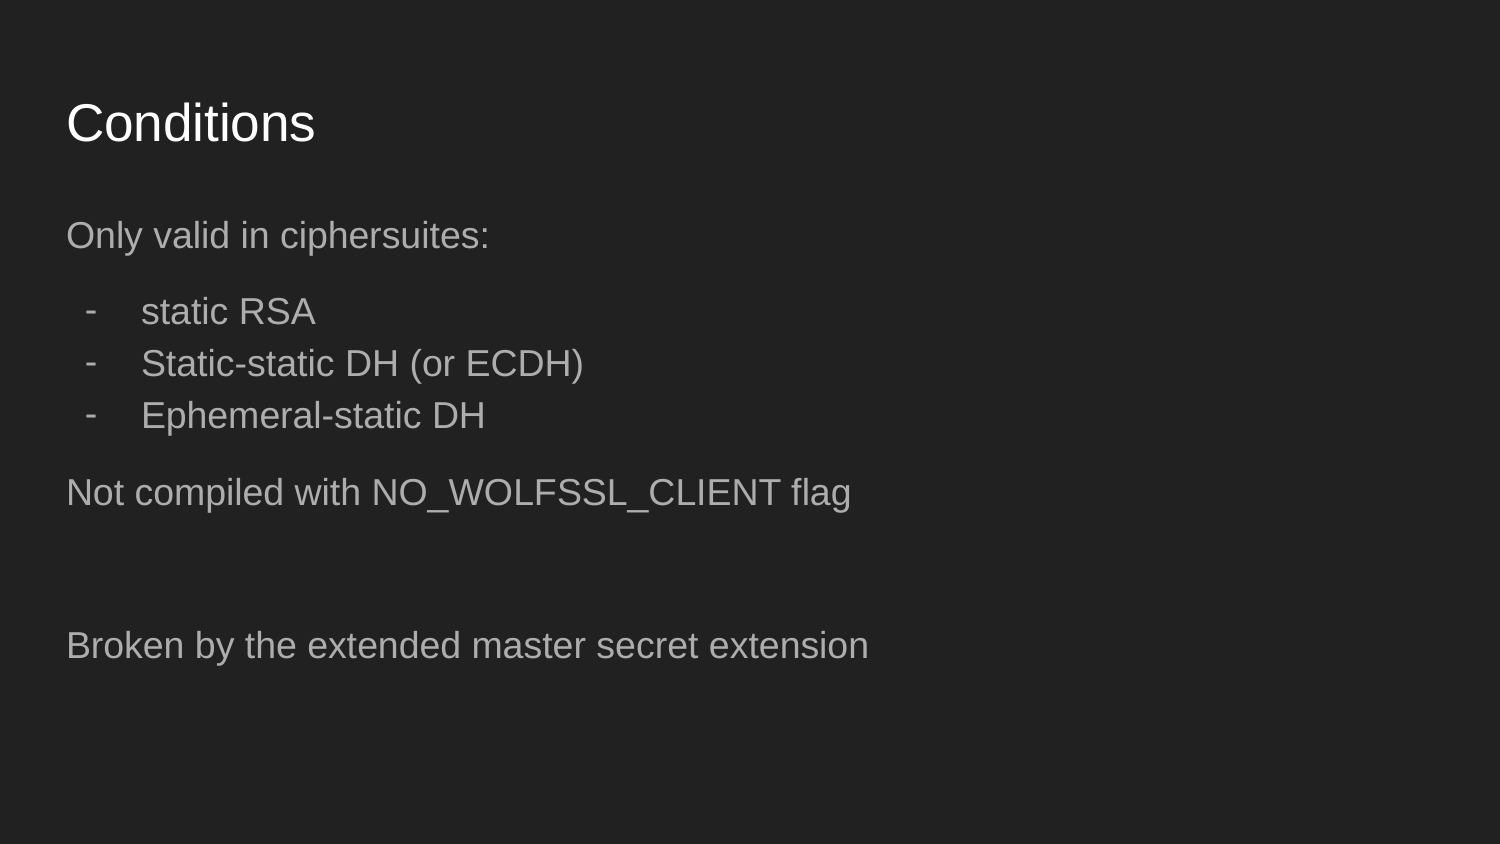

# Conditions
Only valid in ciphersuites:
static RSA
Static-static DH (or ECDH)
Ephemeral-static DH
Not compiled with NO_WOLFSSL_CLIENT flag
Broken by the extended master secret extension